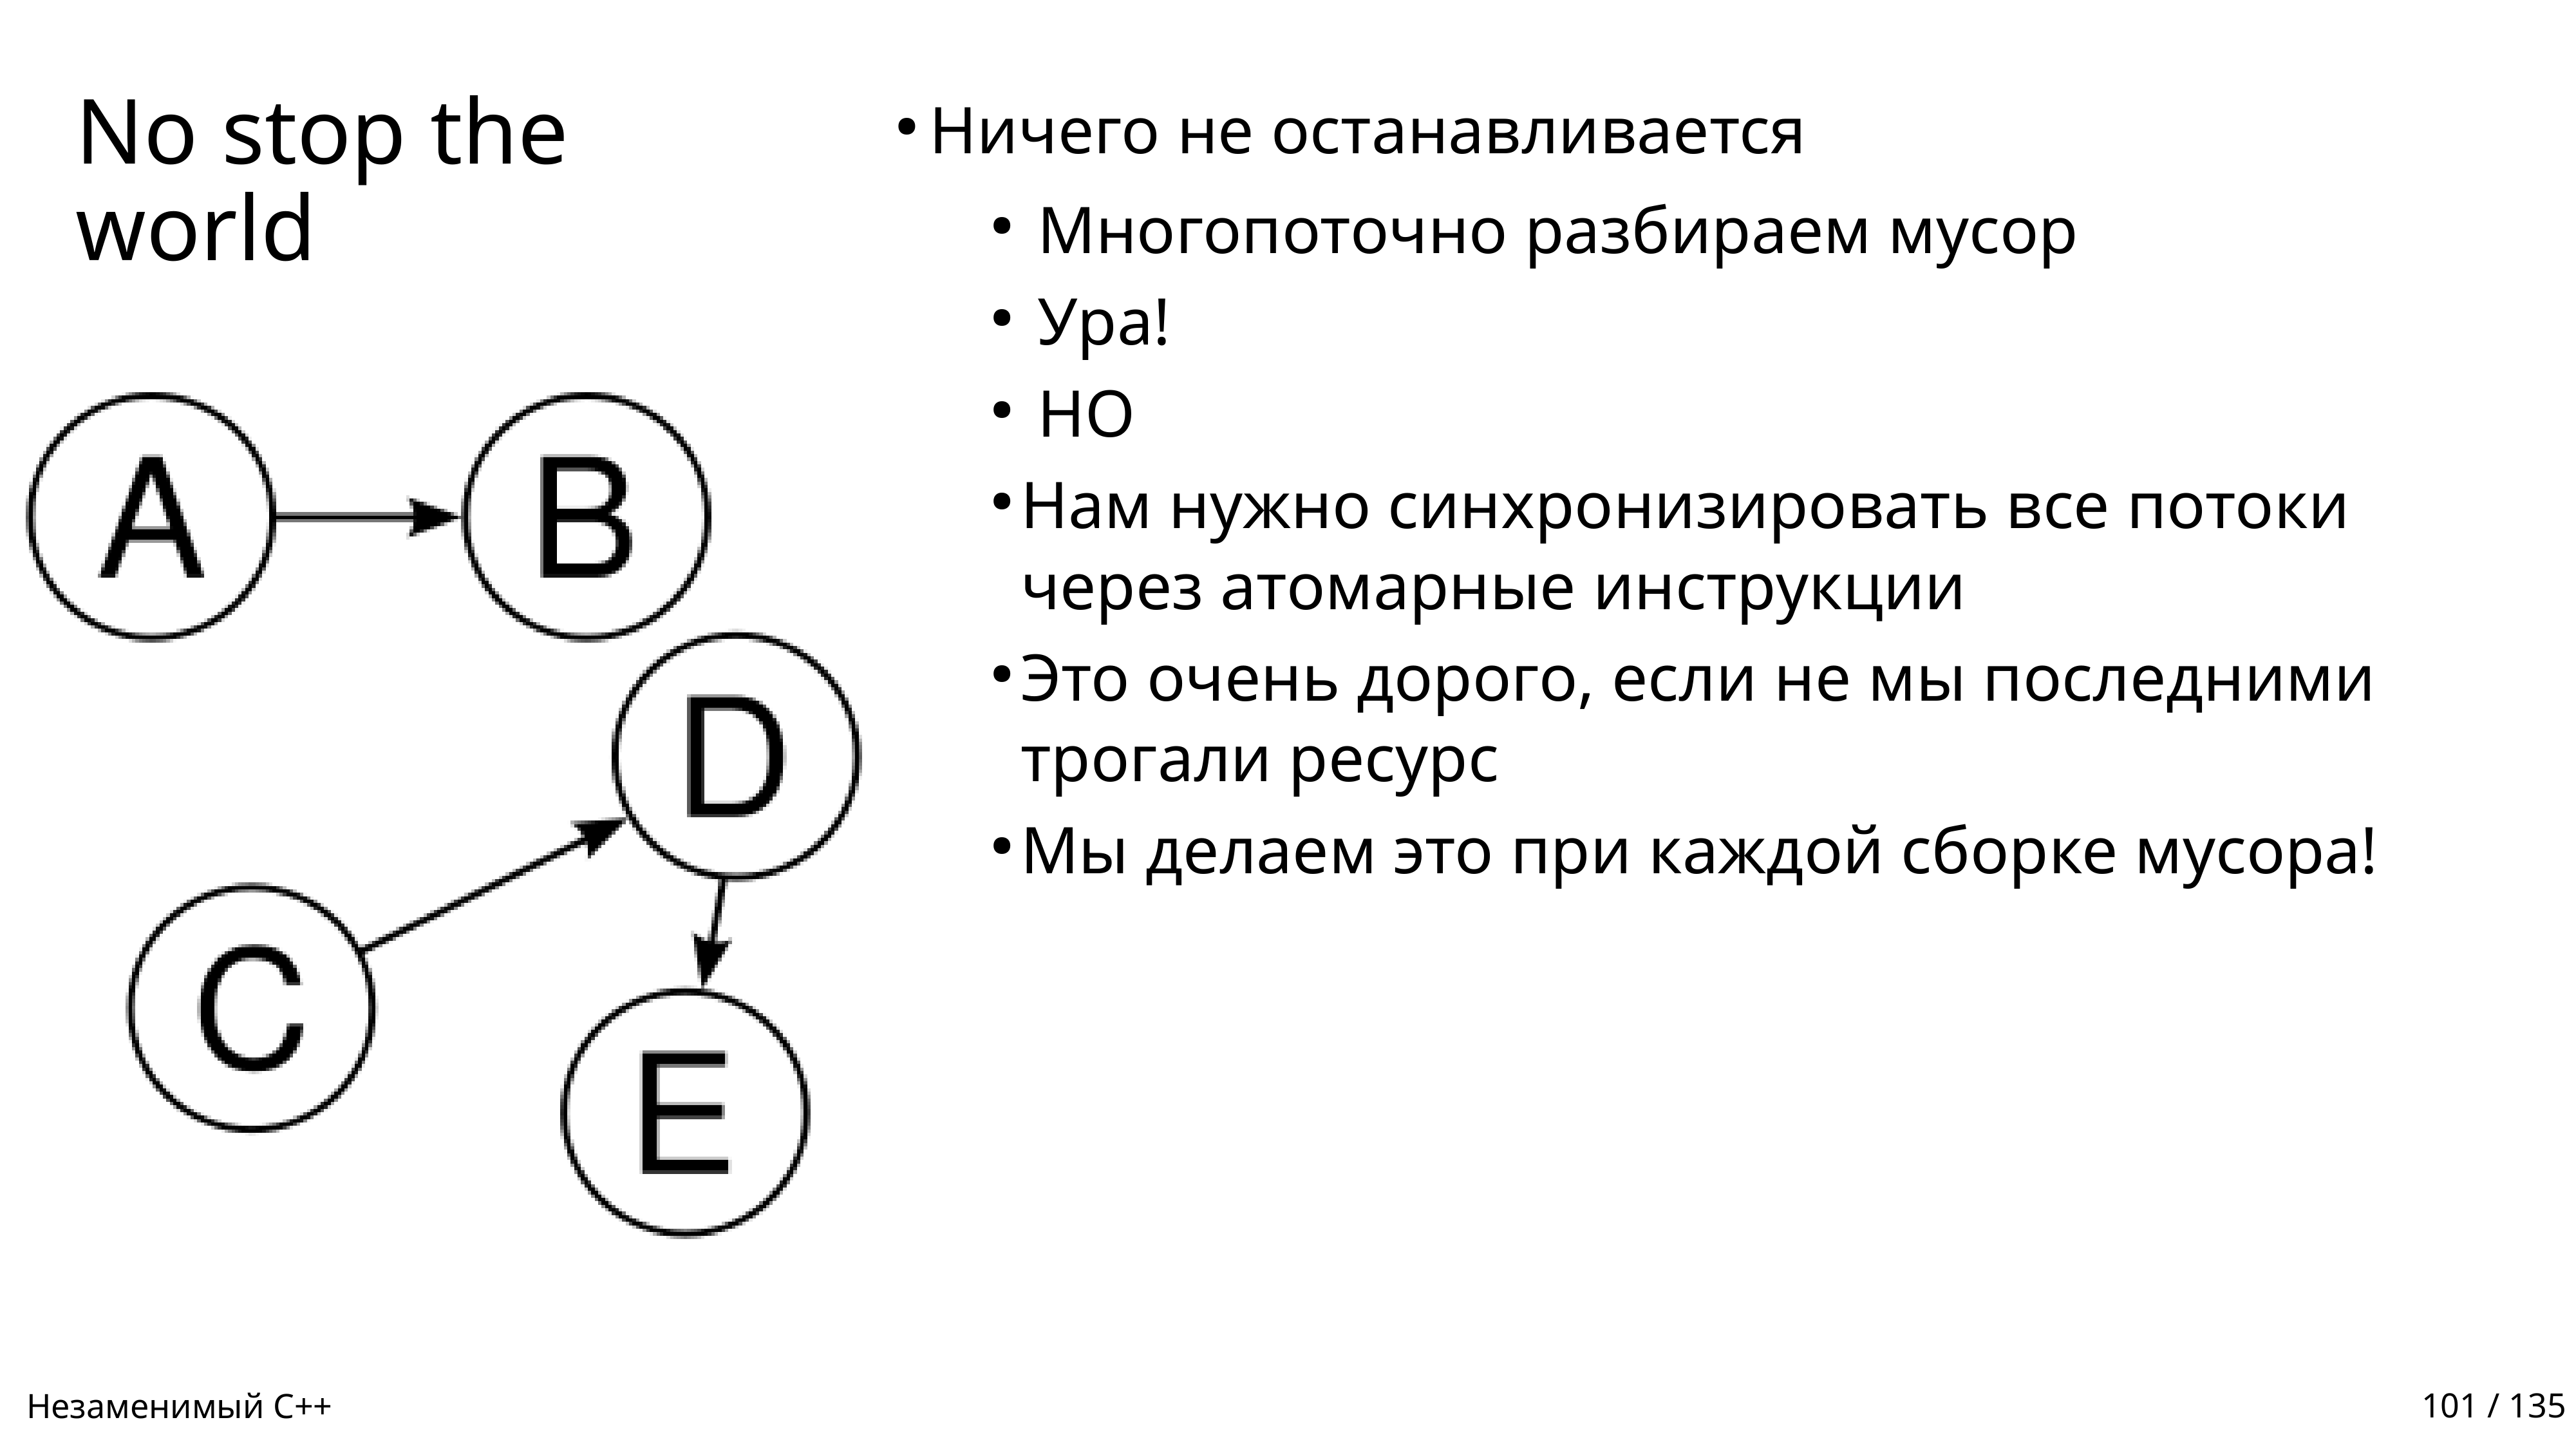

# No stop the world
Ничего не останавливается
 Многопоточно разбираем мусор
 Ура!
 НО
Нам нужно синхронизировать все потоки через атомарные инструкции
Это очень дорого, если не мы последними трогали ресурс
Мы делаем это при каждой сборке мусора!
Незаменимый C++